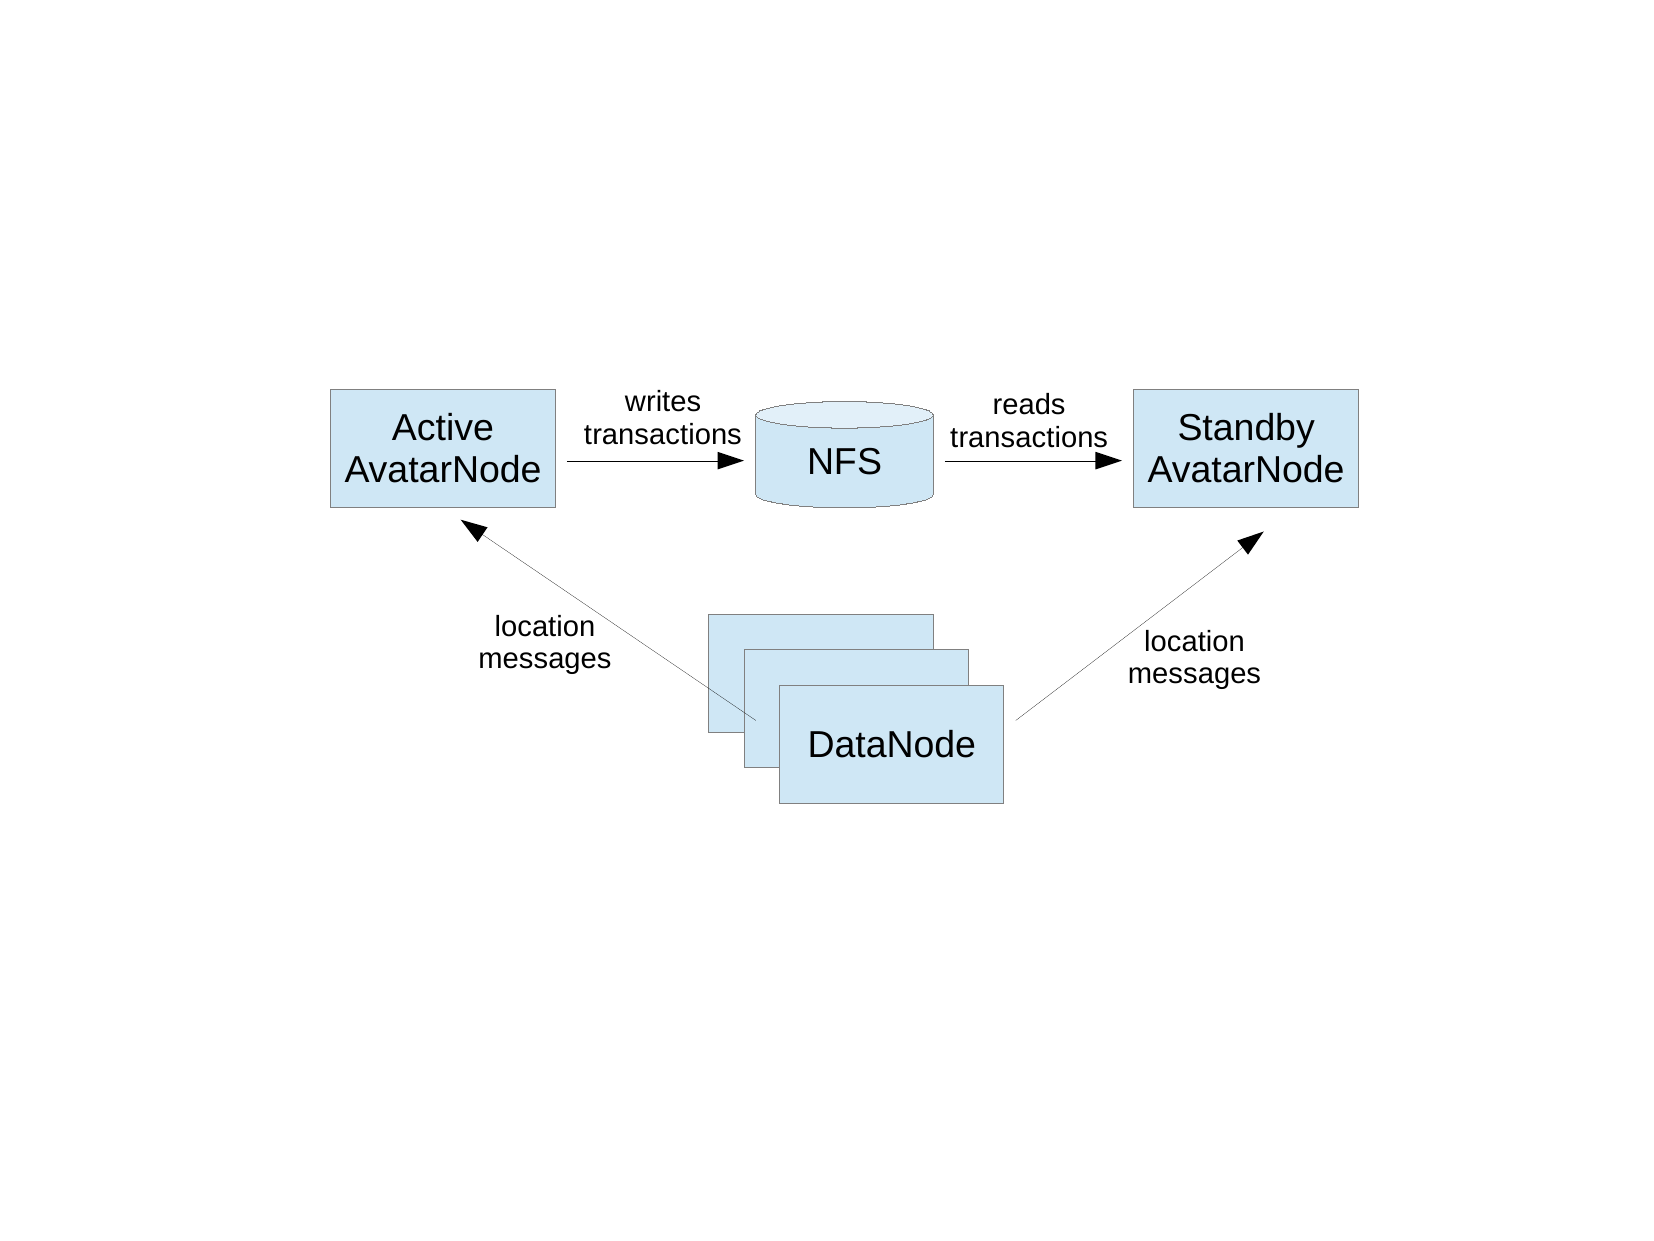

writes
transactions
reads
transactions
Active
AvatarNode
Standby
AvatarNode
NFS
location
messages
location
messages
DataNode